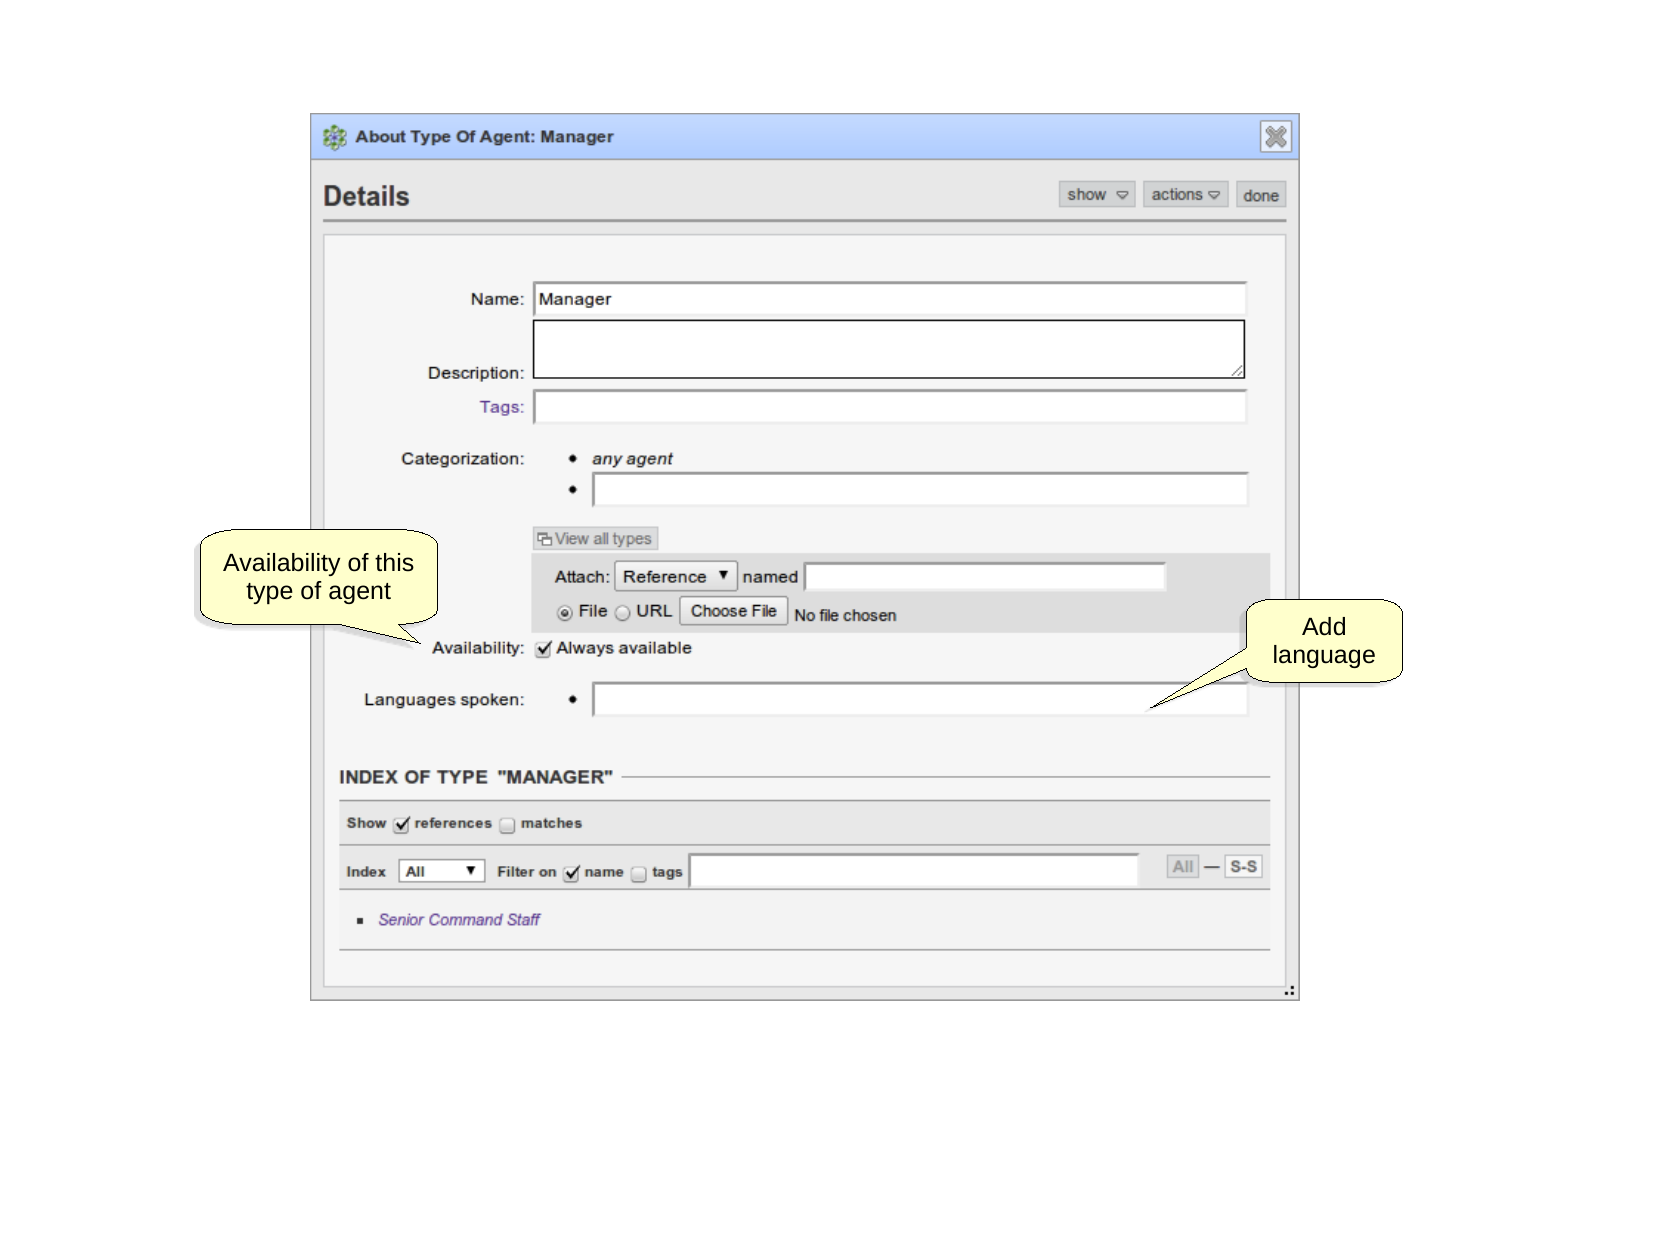

Availability of this type of agent
Add language